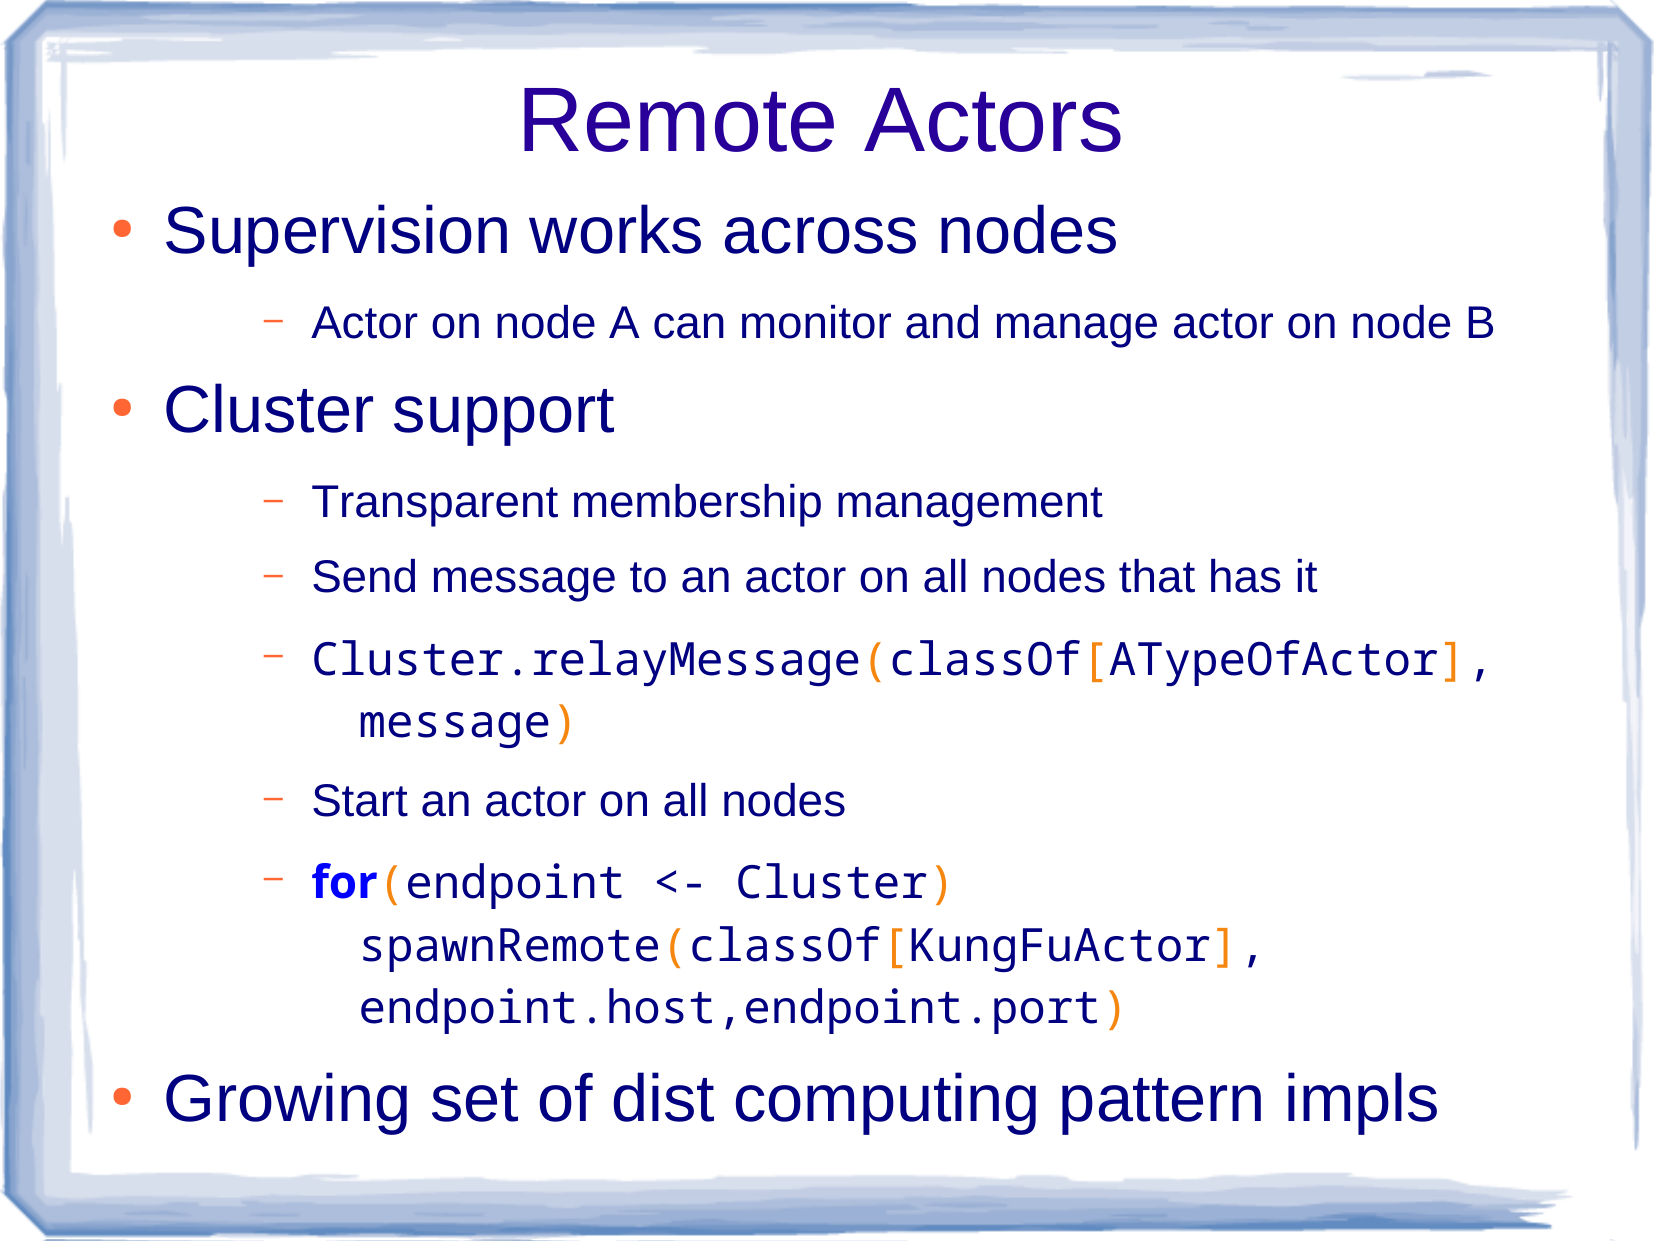

# Remote Actors
Supervision works across nodes
Actor on node A can monitor and manage actor on node B
Cluster support
Transparent membership management
Send message to an actor on all nodes that has it
Cluster.relayMessage(classOf[ATypeOfActor], message)
Start an actor on all nodes
for(endpoint <- Cluster) spawnRemote(classOf[KungFuActor], endpoint.host,endpoint.port)
Growing set of dist computing pattern impls